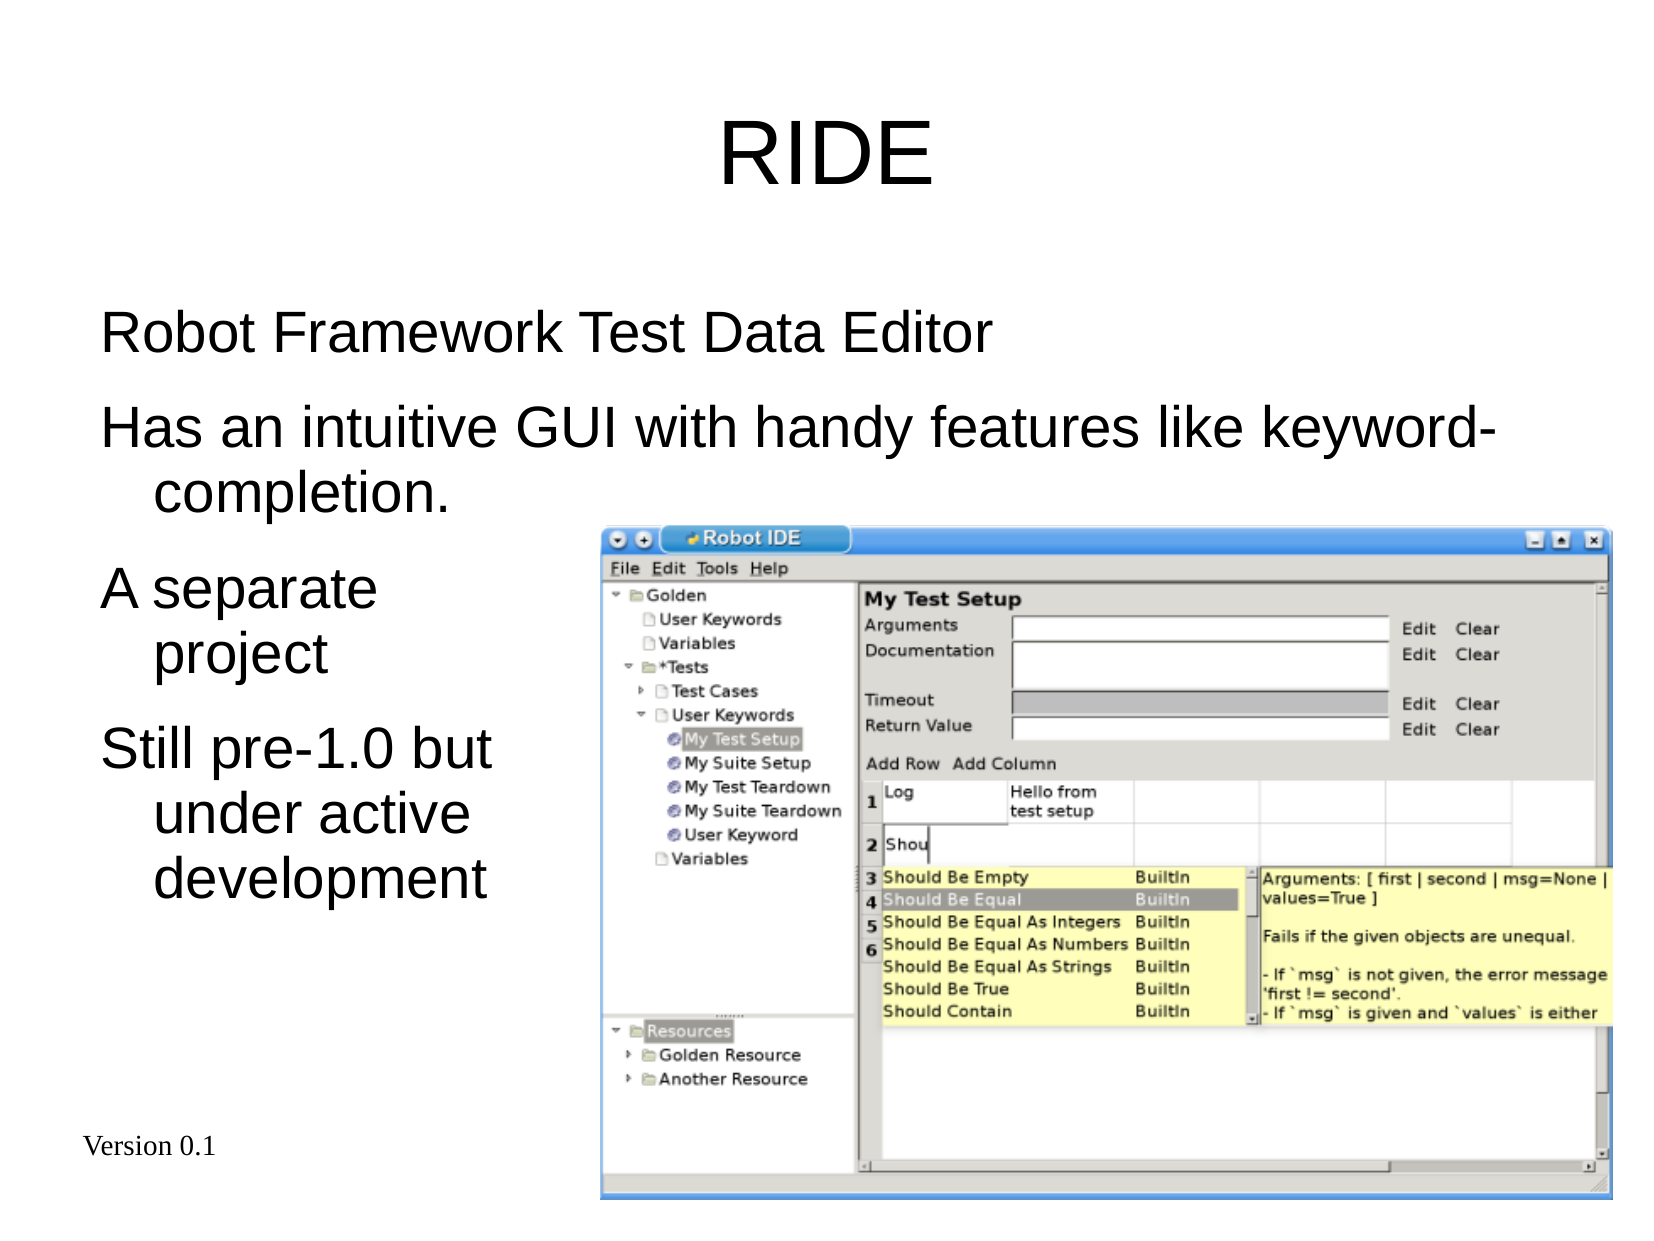

# RIDE
Robot Framework Test Data Editor
Has an intuitive GUI with handy features like keyword-completion.
A separate project
Still pre-1.0 but under active development
Version 0.1
http://robotframework.org
24